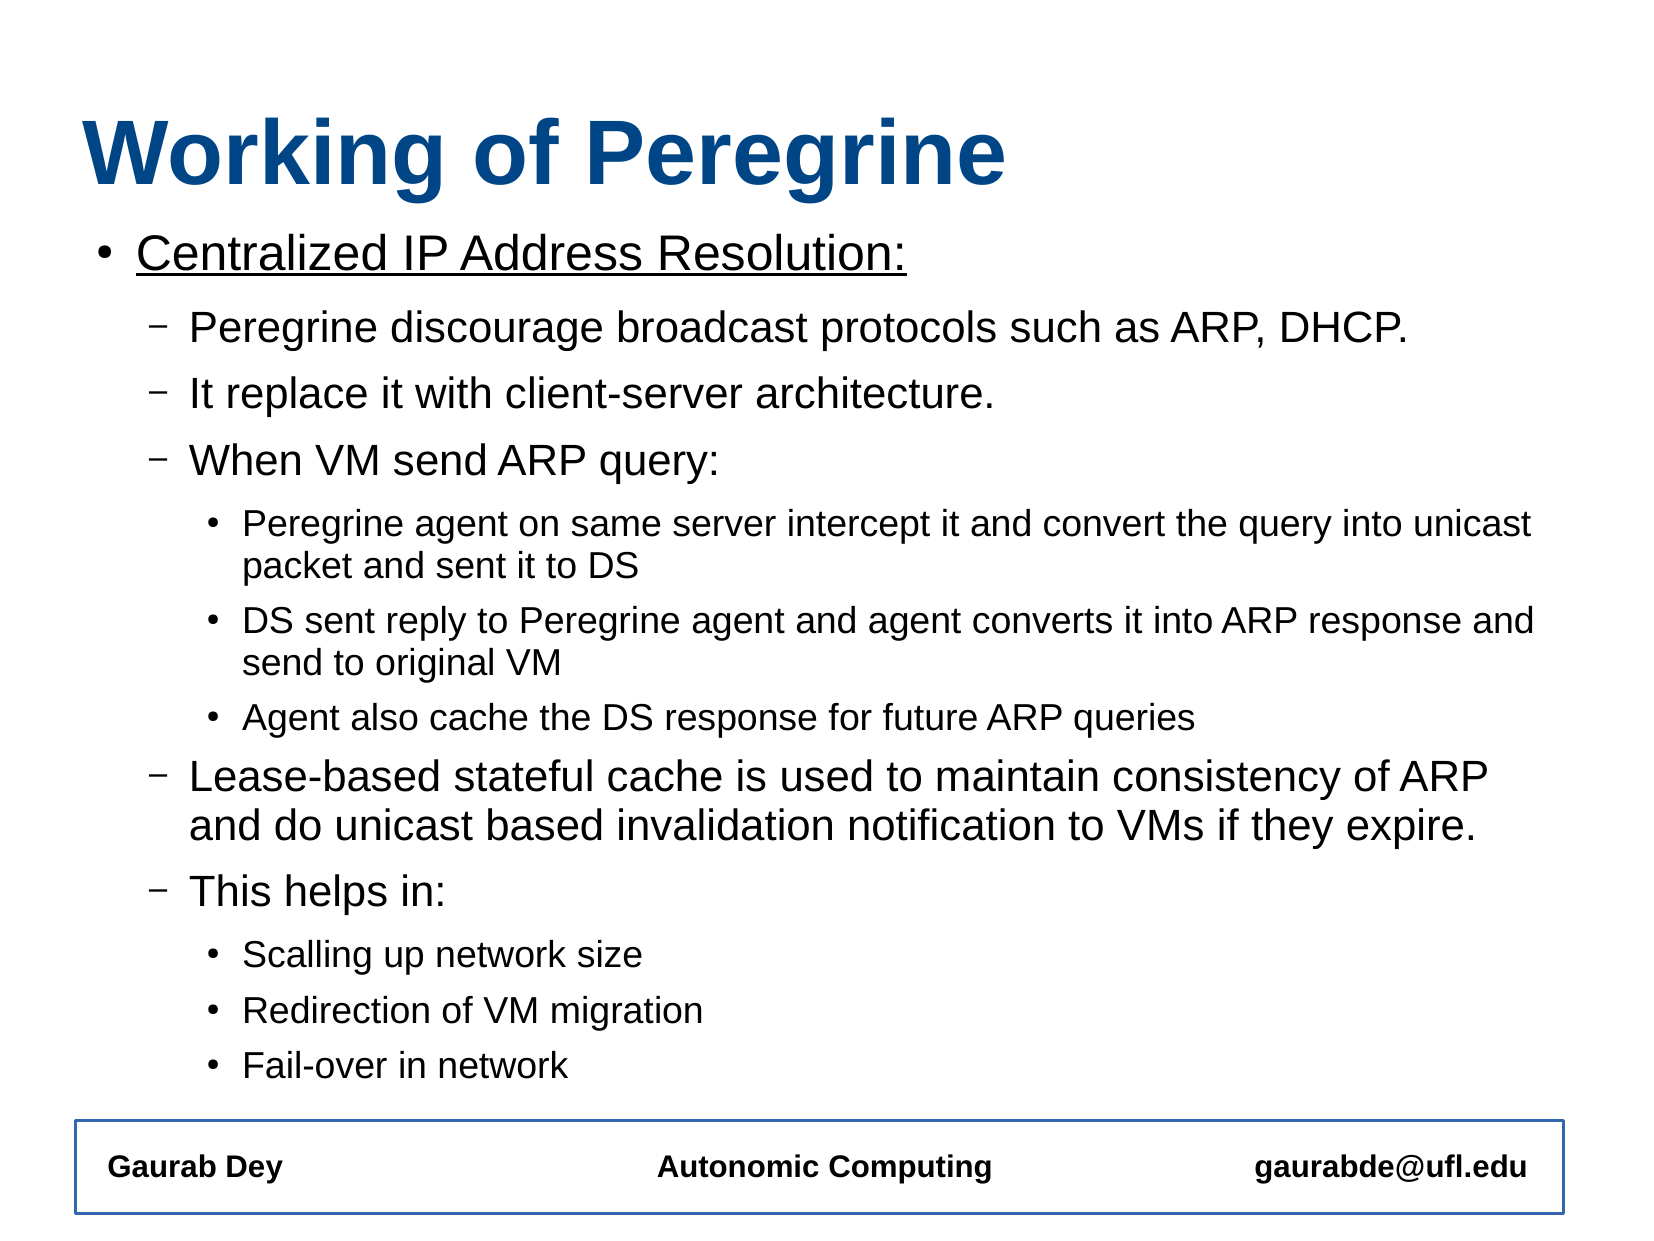

# Working of Peregrine
Centralized IP Address Resolution:
Peregrine discourage broadcast protocols such as ARP, DHCP.
It replace it with client-server architecture.
When VM send ARP query:
Peregrine agent on same server intercept it and convert the query into unicast packet and sent it to DS
DS sent reply to Peregrine agent and agent converts it into ARP response and send to original VM
Agent also cache the DS response for future ARP queries
Lease-based stateful cache is used to maintain consistency of ARP and do unicast based invalidation notification to VMs if they expire.
This helps in:
Scalling up network size
Redirection of VM migration
Fail-over in network
Gaurab Dey Autonomic Computing gaurabde@ufl.edu